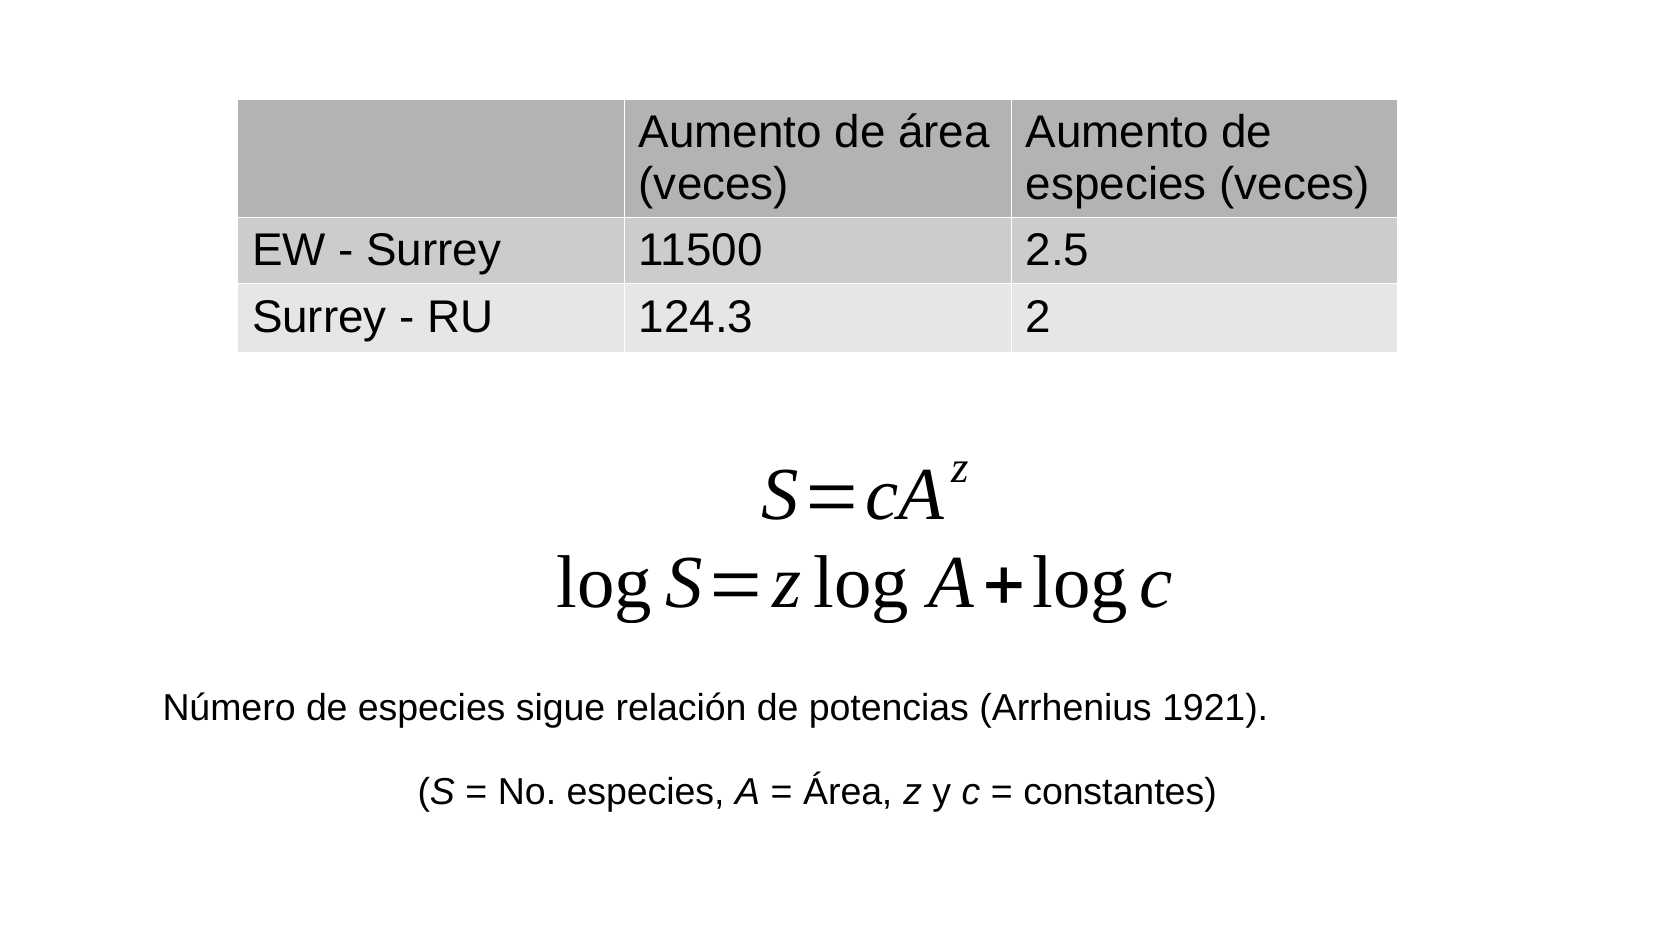

| | Aumento de área (veces) | Aumento de especies (veces) |
| --- | --- | --- |
| EW - Surrey | 11500 | 2.5 |
| Surrey - RU | 124.3 | 2 |
Número de especies sigue relación de potencias (Arrhenius 1921).
 (S = No. especies, A = Área, z y c = constantes)